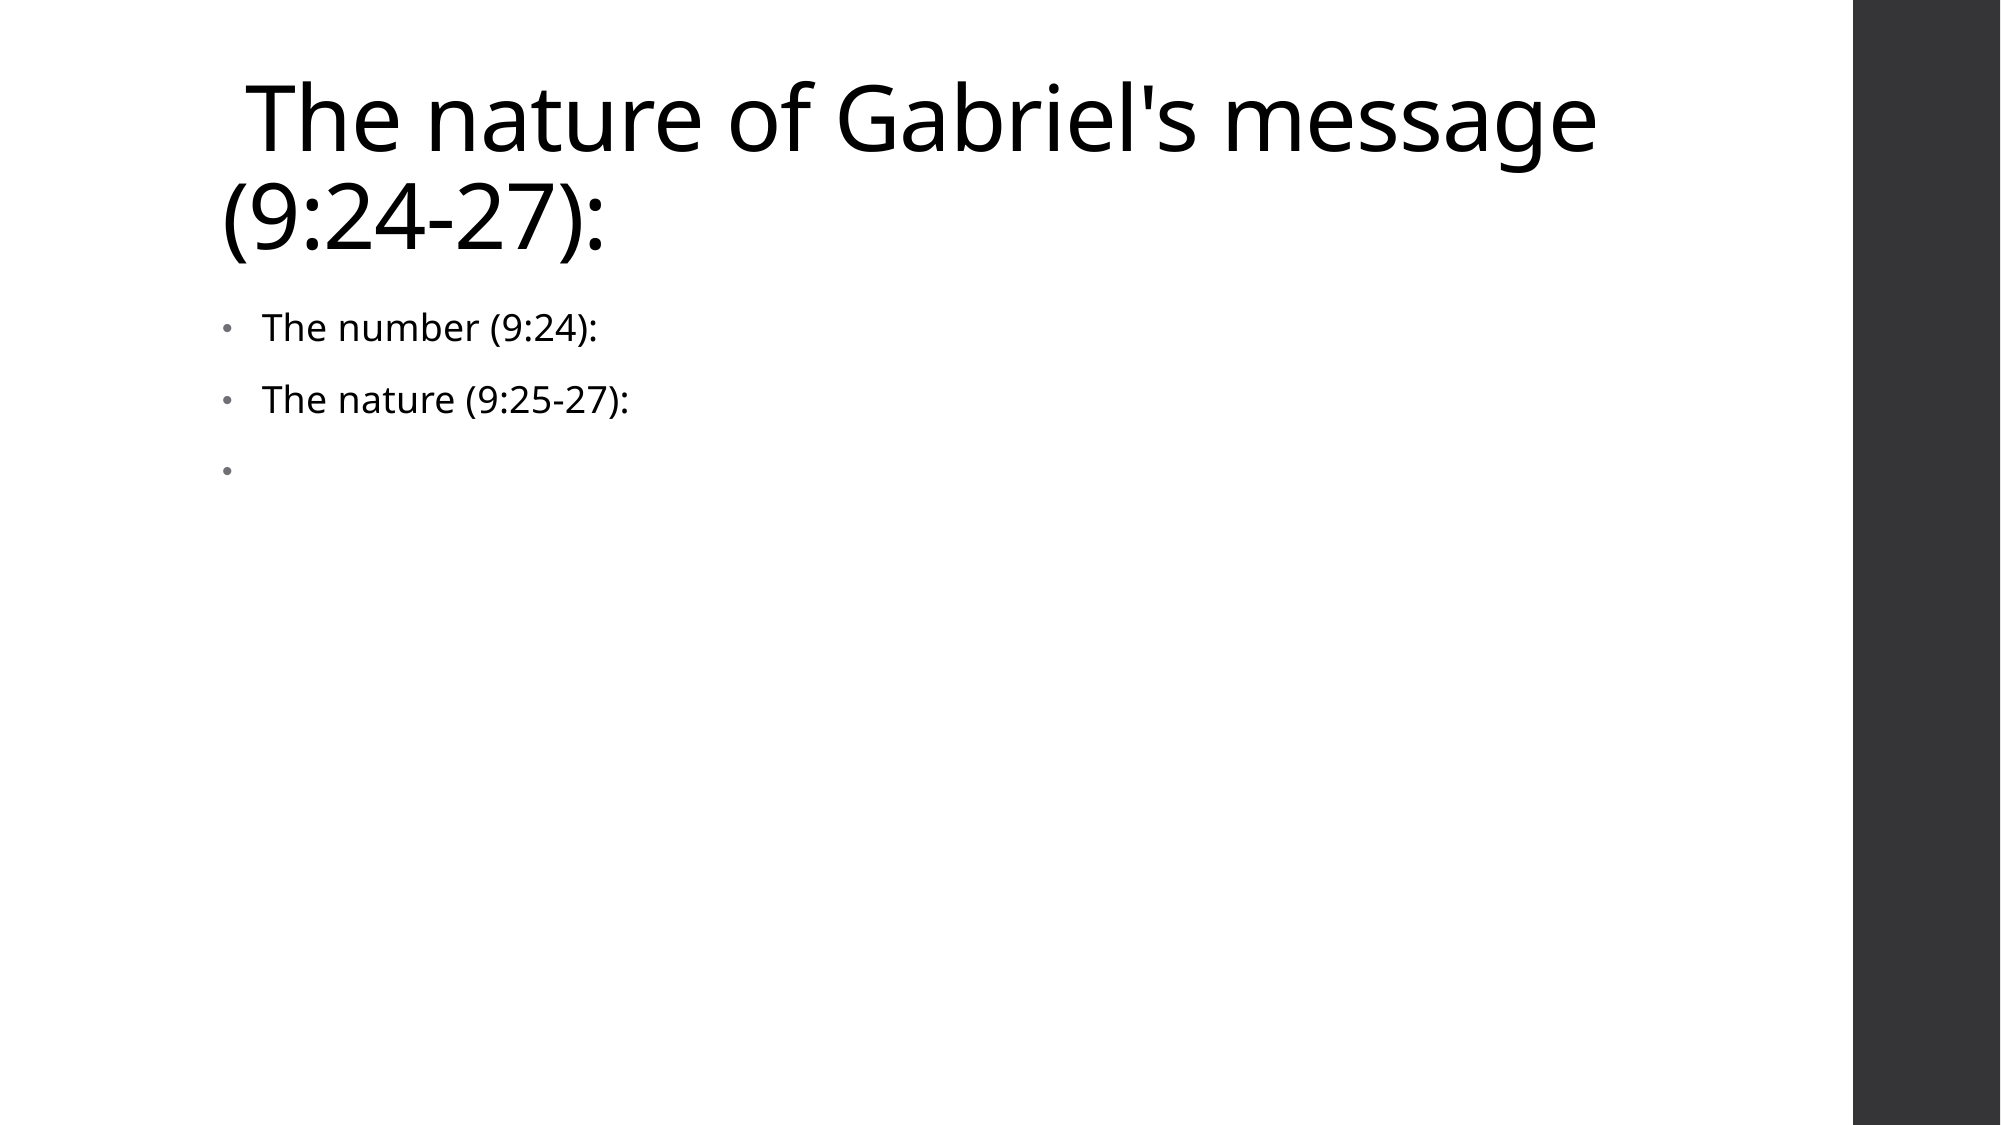

# The nature of Gabriel's message (9:24-27):
 The number (9:24):
 The nature (9:25-27):